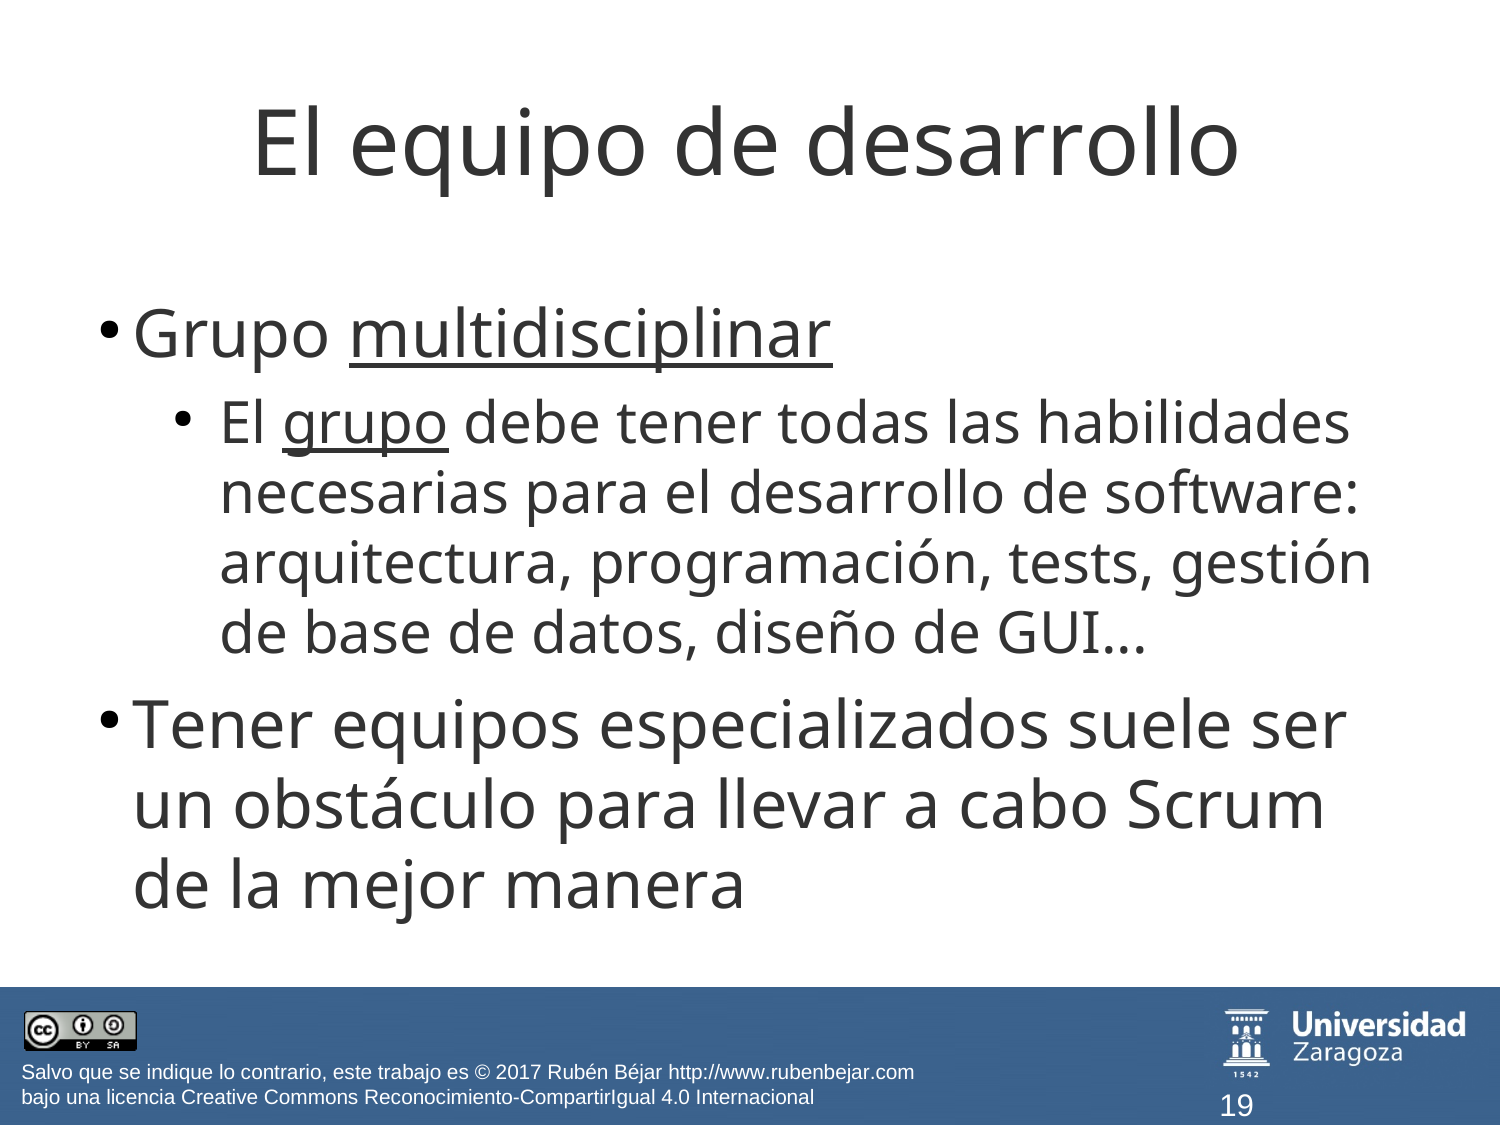

# El equipo de desarrollo
Grupo multidisciplinar
El grupo debe tener todas las habilidades necesarias para el desarrollo de software: arquitectura, programación, tests, gestión de base de datos, diseño de GUI...
Tener equipos especializados suele ser un obstáculo para llevar a cabo Scrum de la mejor manera